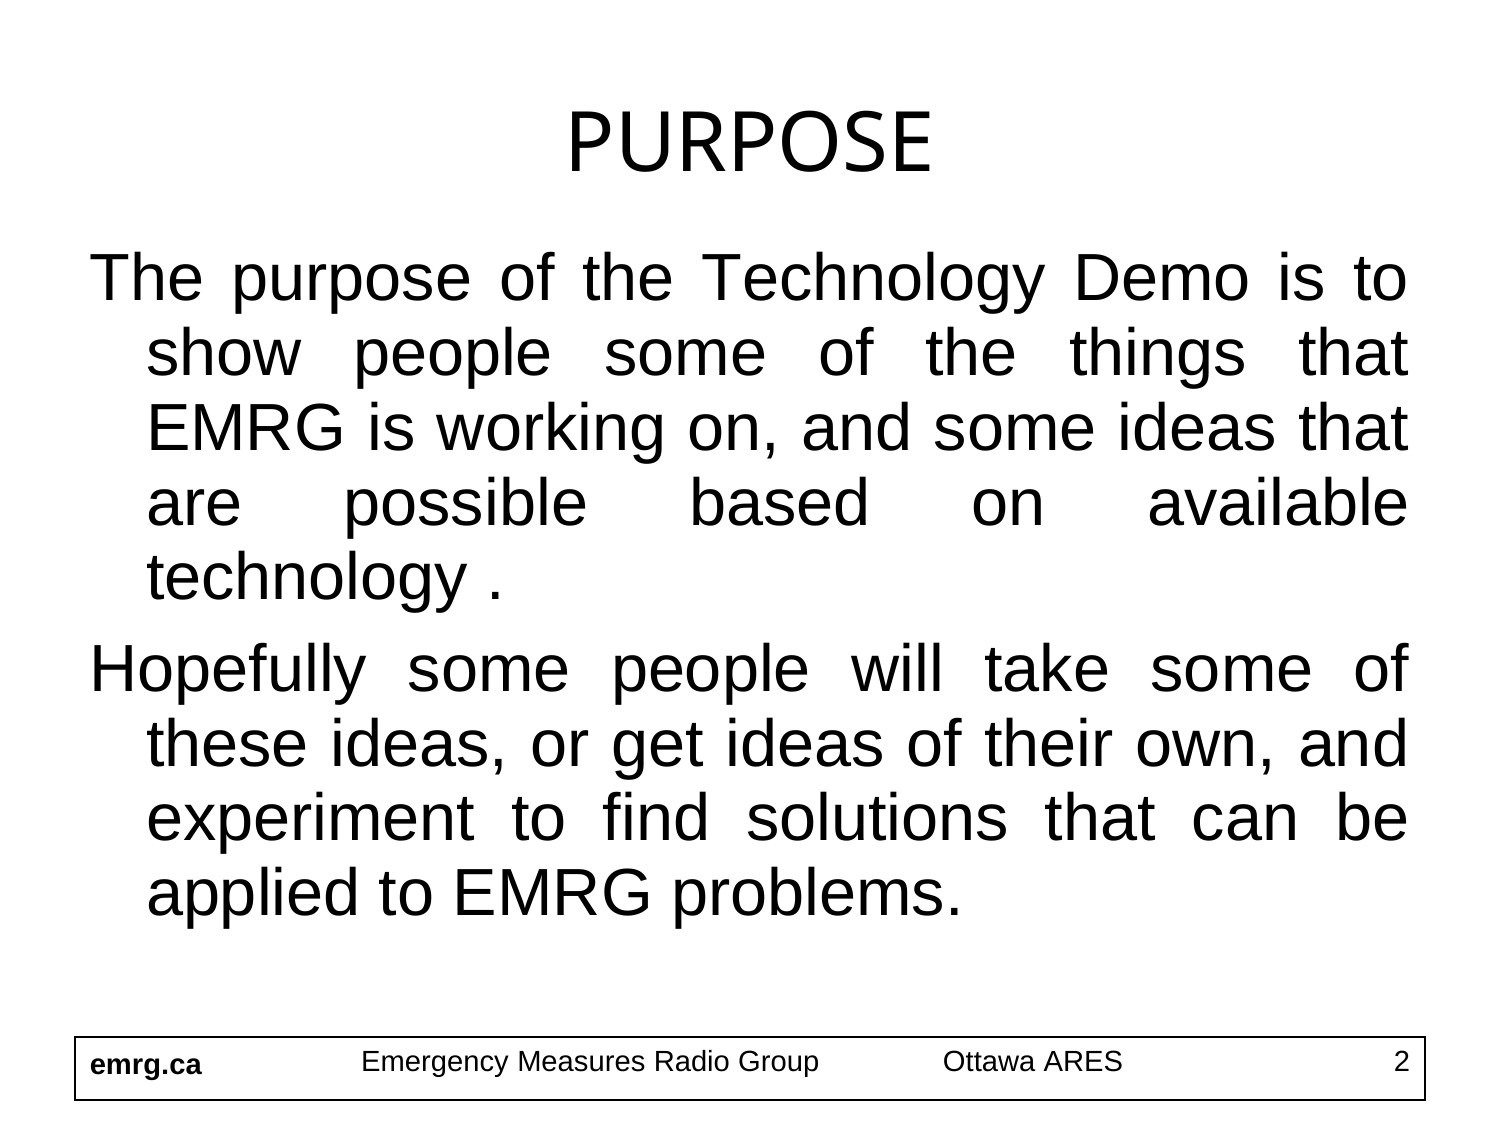

# PURPOSE
The purpose of the Technology Demo is to show people some of the things that EMRG is working on, and some ideas that are possible based on available technology .
Hopefully some people will take some of these ideas, or get ideas of their own, and experiment to find solutions that can be applied to EMRG problems.
Emergency Measures Radio Group Ottawa ARES
2